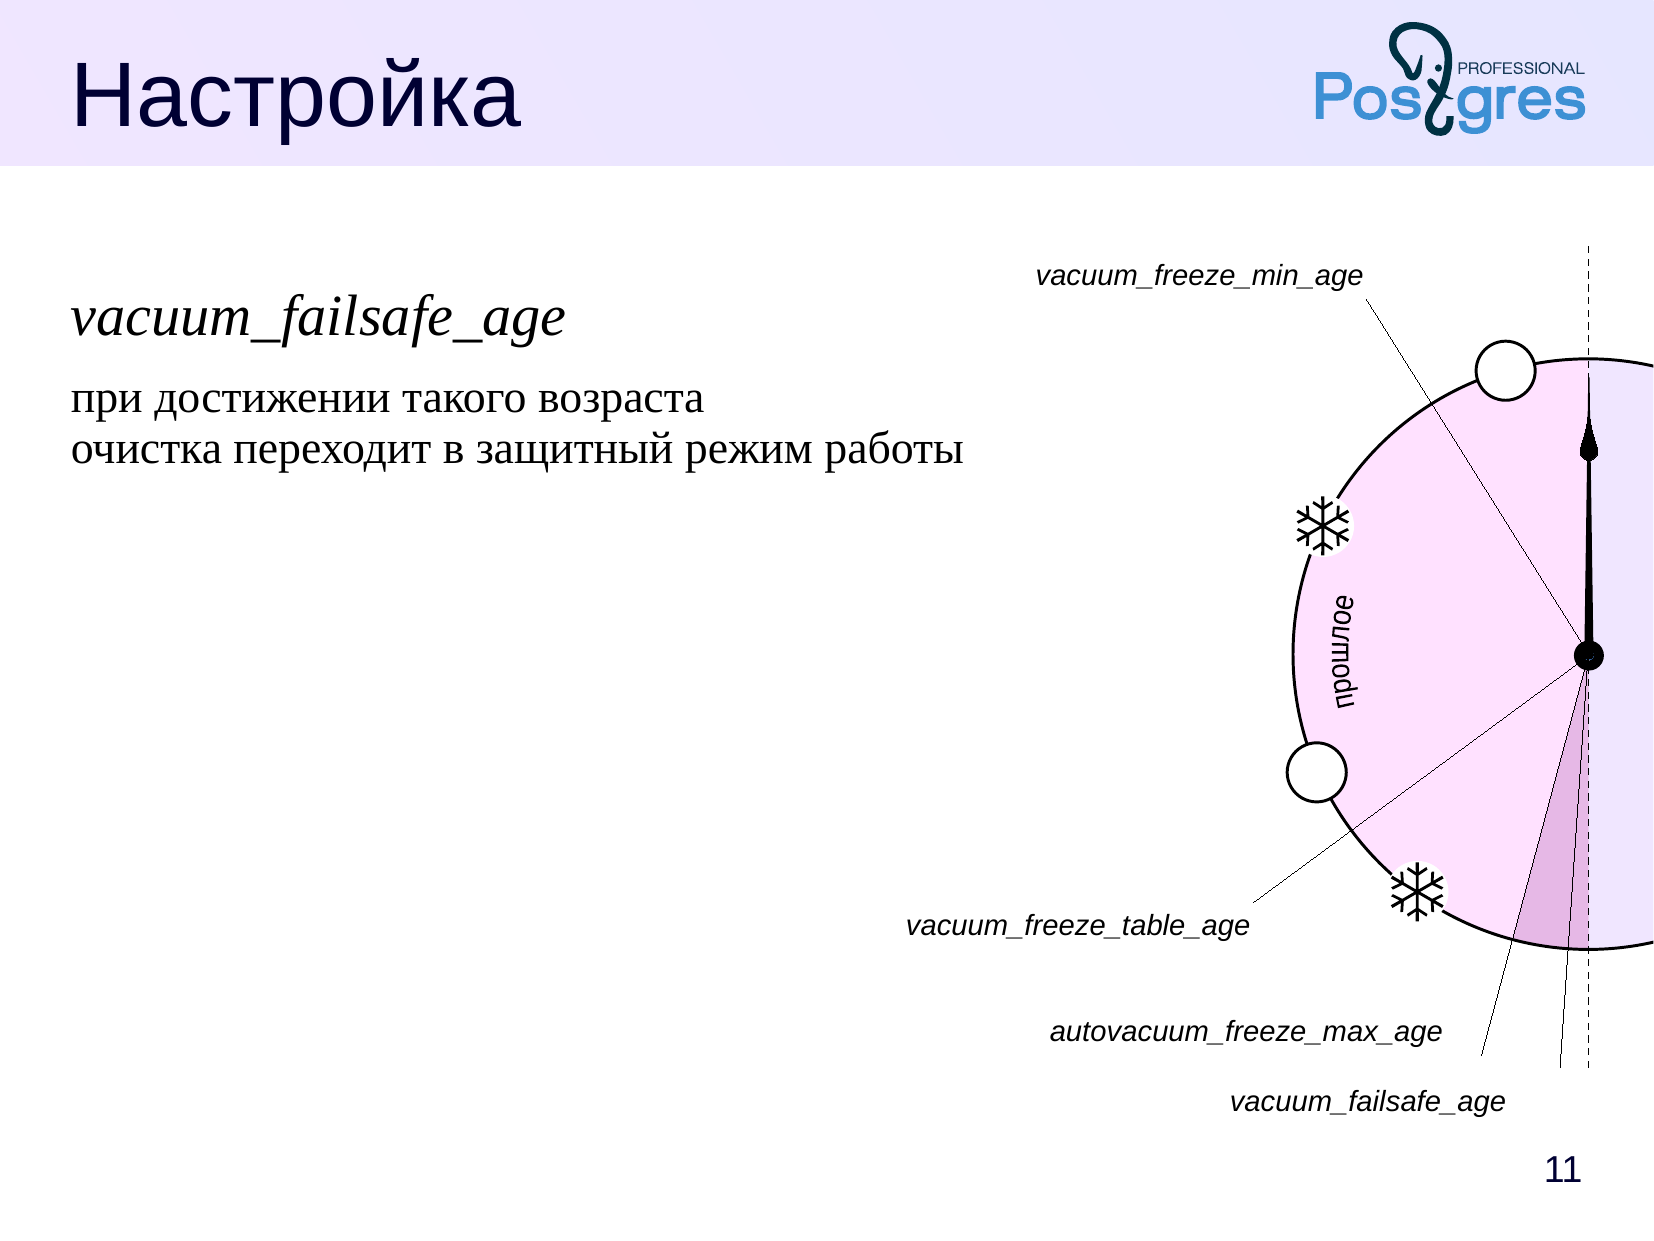

Настройка
vacuum_freeze_min_age
# vacuum_failsafe_age
при достижении такого возраста
очистка переходит в защитный режим работы
будущее
прошлое
vacuum_freeze_table_age
autovacuum_freeze_max_age
vacuum_failsafe_age